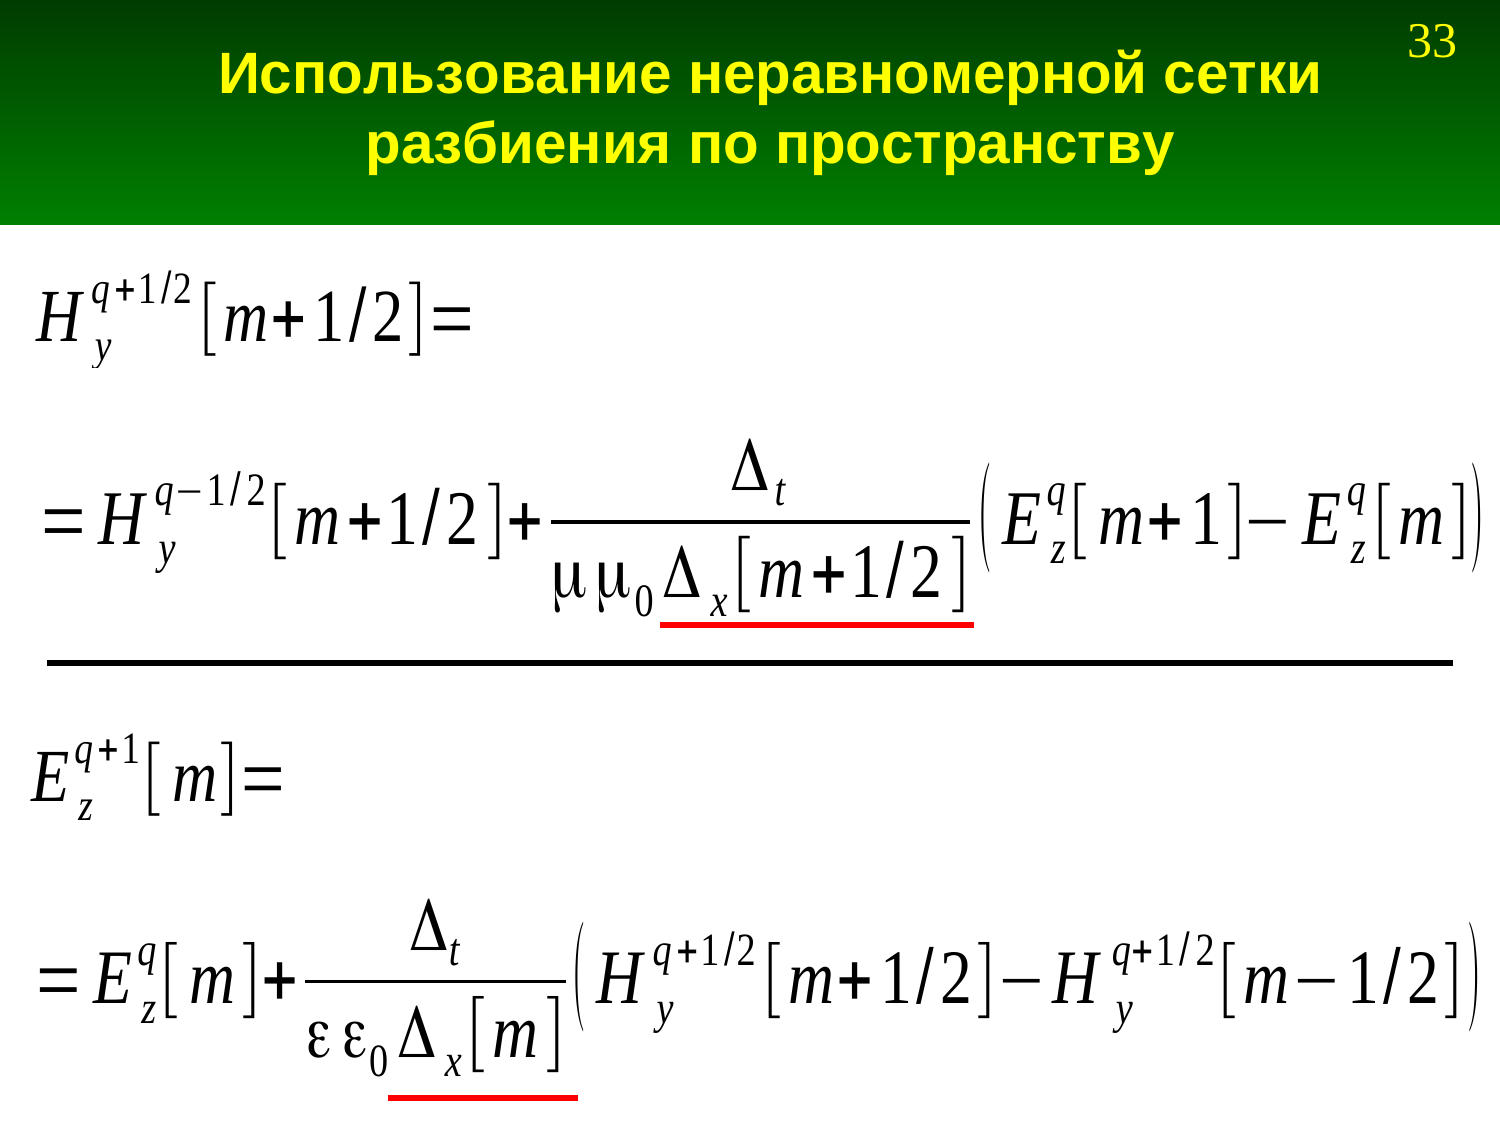

# Использование неравномерной сетки разбиения по пространству